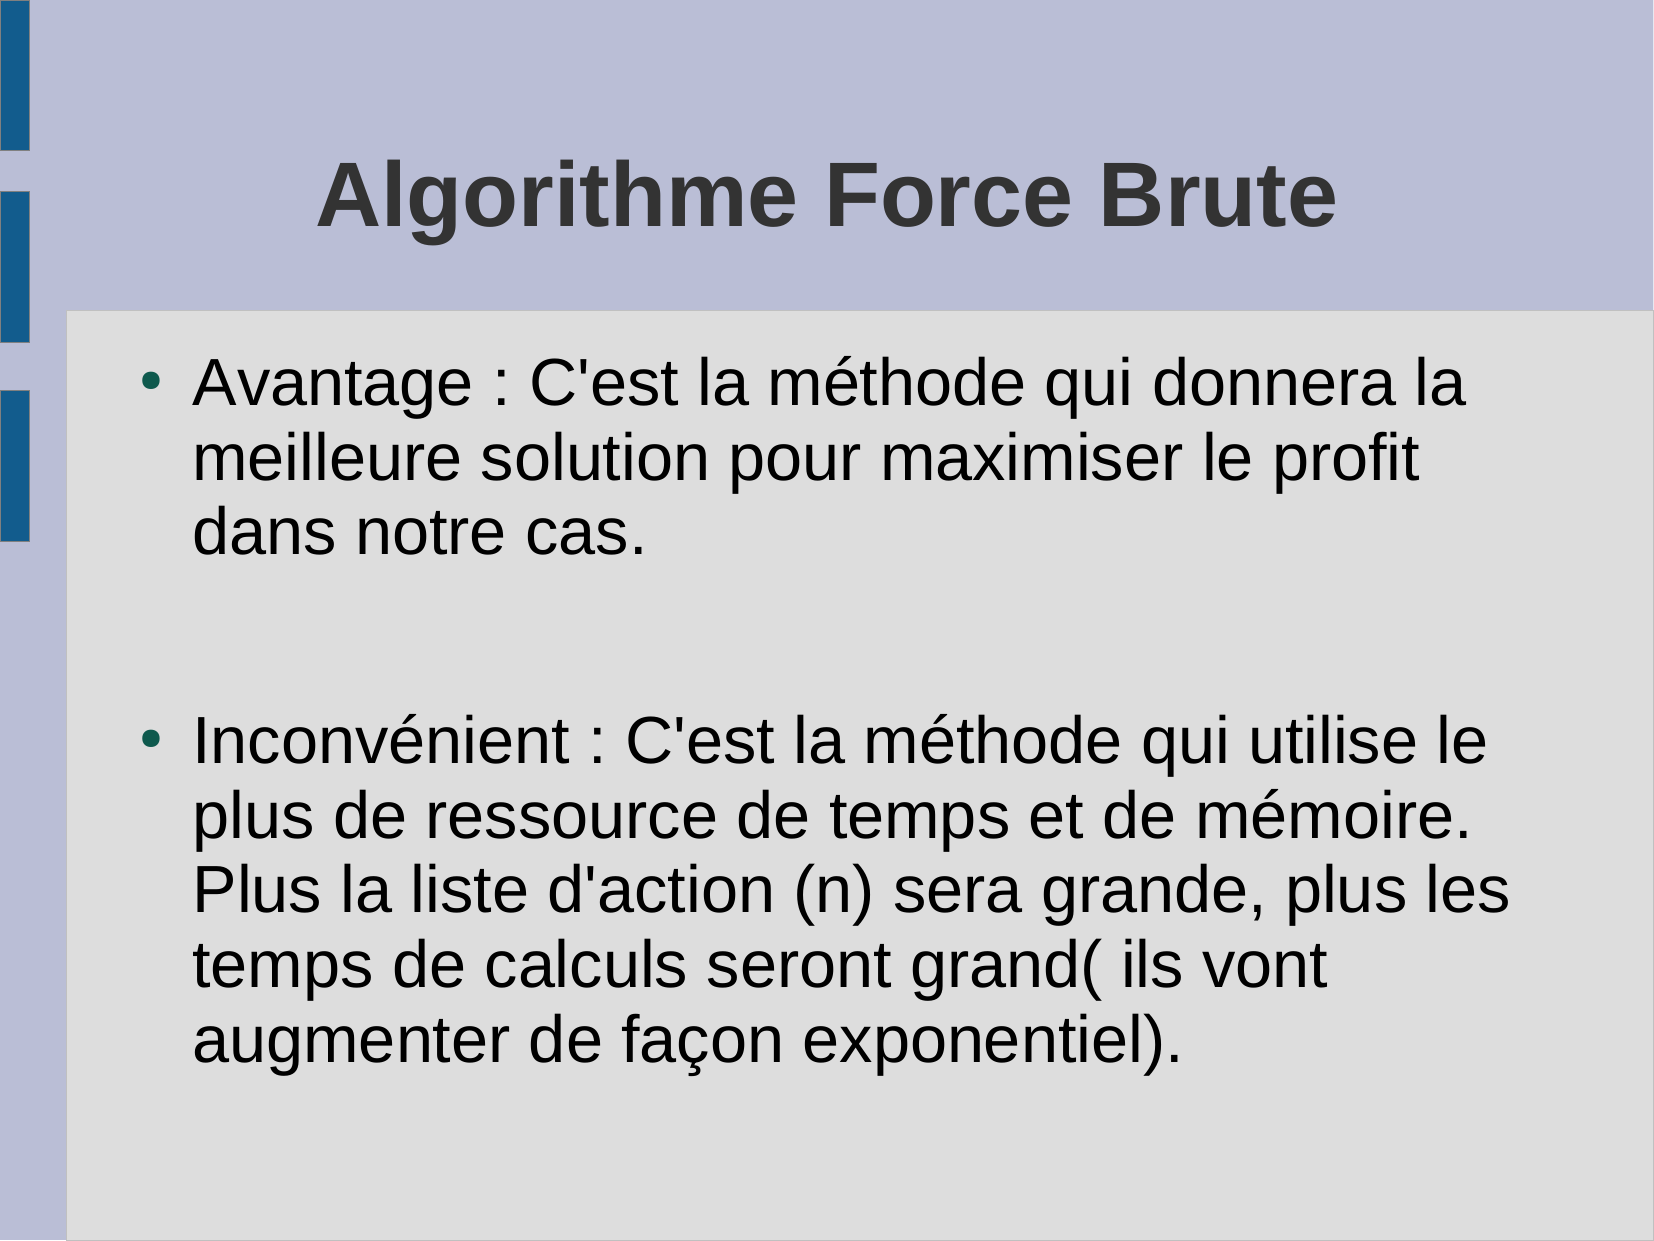

# Algorithme Force Brute
Avantage : C'est la méthode qui donnera la meilleure solution pour maximiser le profit dans notre cas.
Inconvénient : C'est la méthode qui utilise le plus de ressource de temps et de mémoire. Plus la liste d'action (n) sera grande, plus les temps de calculs seront grand( ils vont augmenter de façon exponentiel).